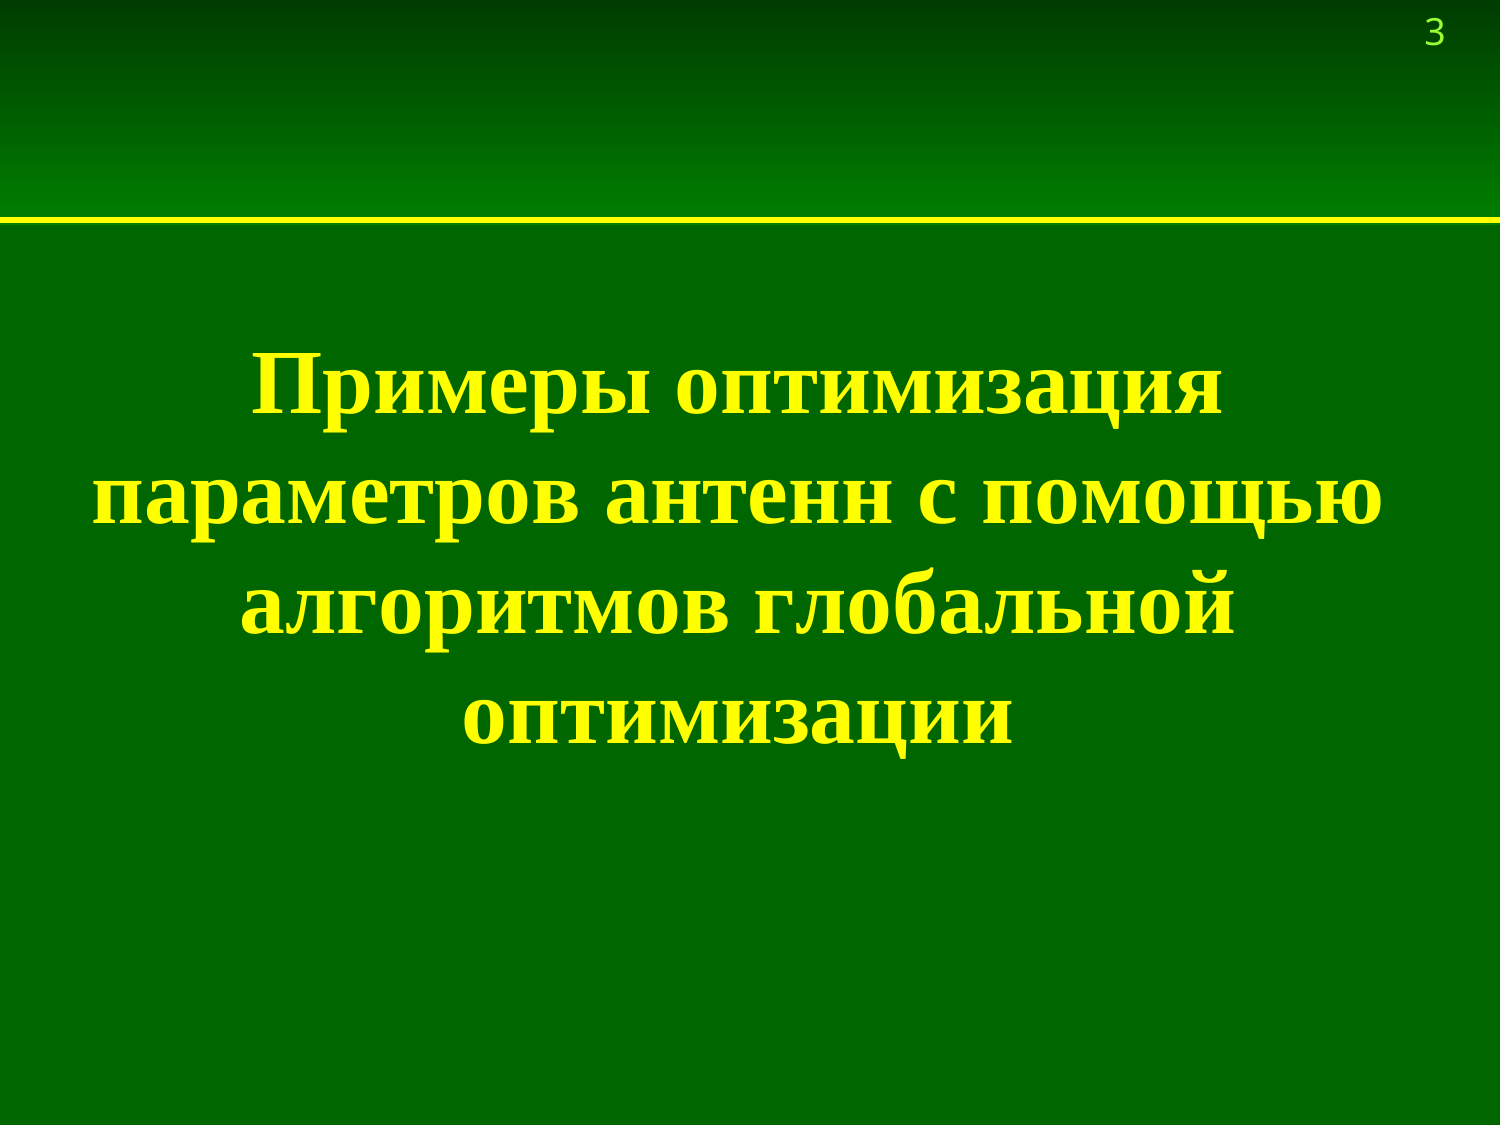

Примеры оптимизация параметров антенн с помощью алгоритмов глобальной оптимизации